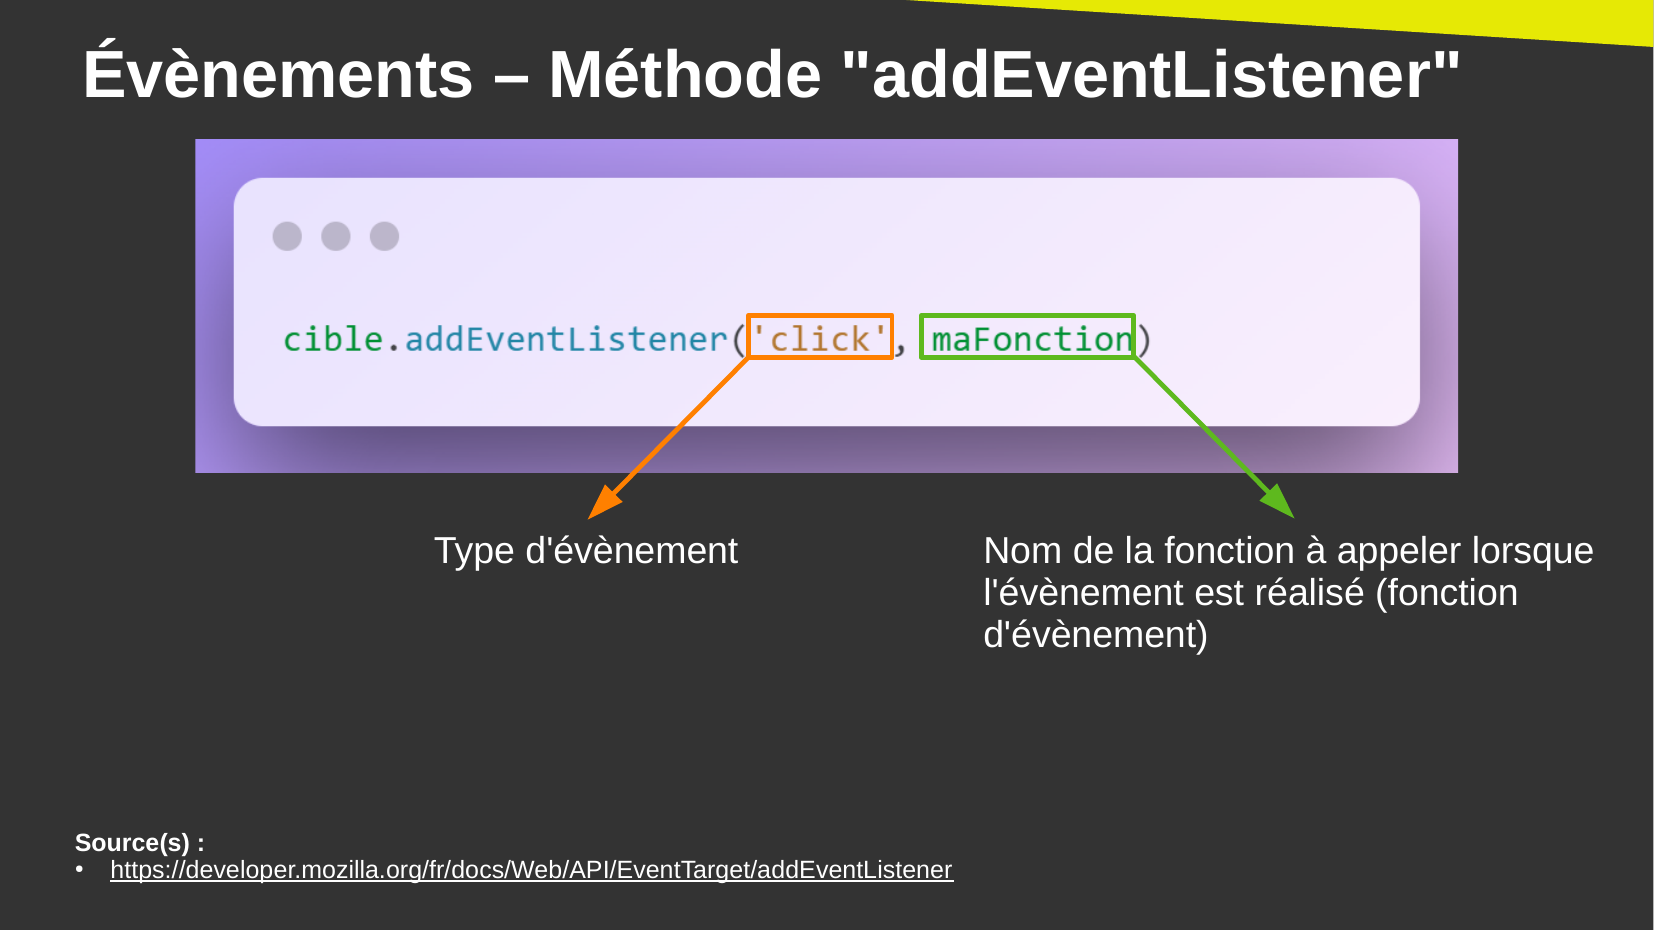

# Évènements – Méthode "addEventListener"
Type d'évènement
Nom de la fonction à appeler lorsque l'évènement est réalisé (fonction d'évènement)
Source(s) :
https://developer.mozilla.org/fr/docs/Web/API/EventTarget/addEventListener